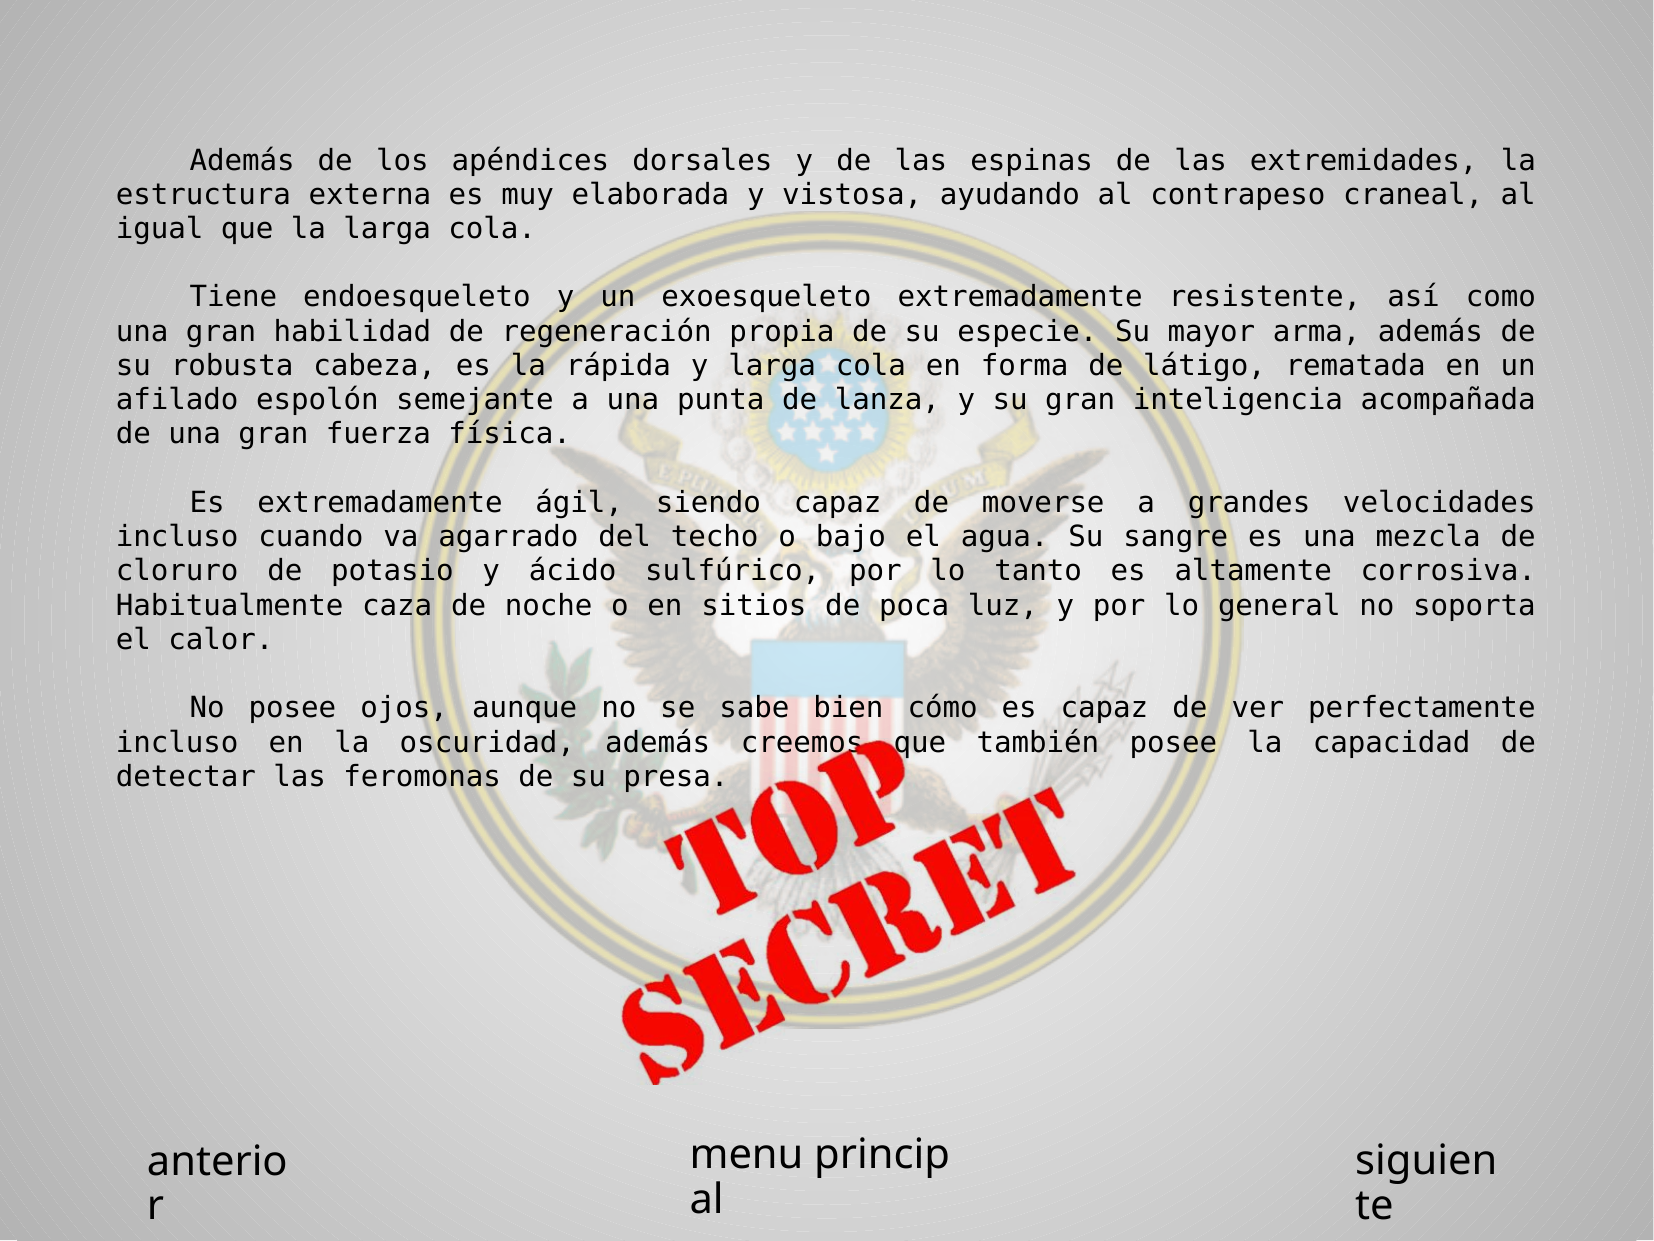

Además de los apéndices dorsales y de las espinas de las extremidades, la estructura externa es muy elaborada y vistosa, ayudando al contrapeso craneal, al igual que la larga cola.
	Tiene endoesqueleto y un exoesqueleto extremadamente resistente, así como una gran habilidad de regeneración propia de su especie. Su mayor arma, además de su robusta cabeza, es la rápida y larga cola en forma de látigo, rematada en un afilado espolón semejante a una punta de lanza, y su gran inteligencia acompañada de una gran fuerza física.
	Es extremadamente ágil, siendo capaz de moverse a grandes velocidades incluso cuando va agarrado del techo o bajo el agua. Su sangre es una mezcla de cloruro de potasio y ácido sulfúrico, por lo tanto es altamente corrosiva. Habitualmente caza de noche o en sitios de poca luz, y por lo general no soporta el calor.
	No posee ojos, aunque no se sabe bien cómo es capaz de ver perfectamente incluso en la oscuridad, además creemos que también posee la capacidad de detectar las feromonas de su presa.
menu principal
siguiente
anterior